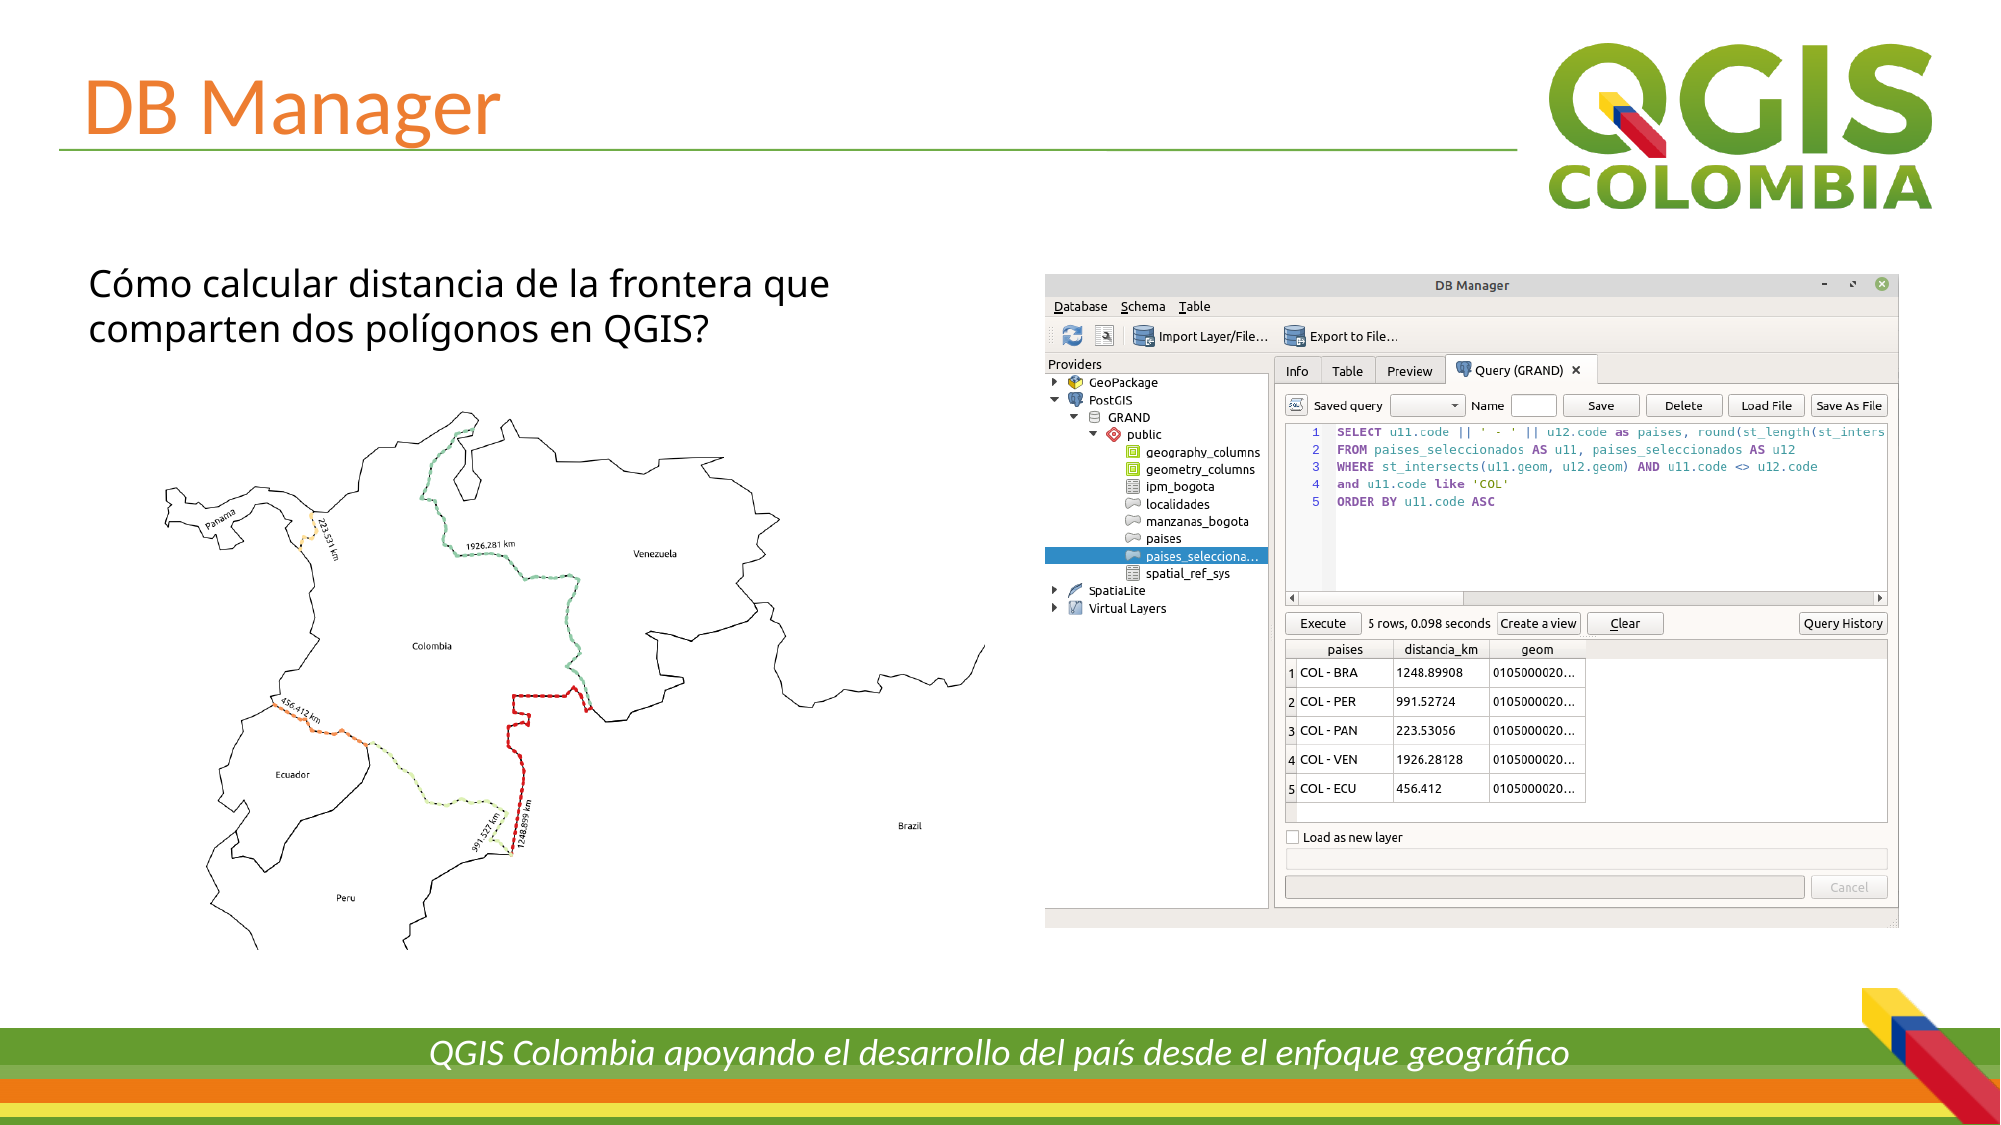

DB Manager
Cómo calcular distancia de la frontera que comparten dos polígonos en QGIS?